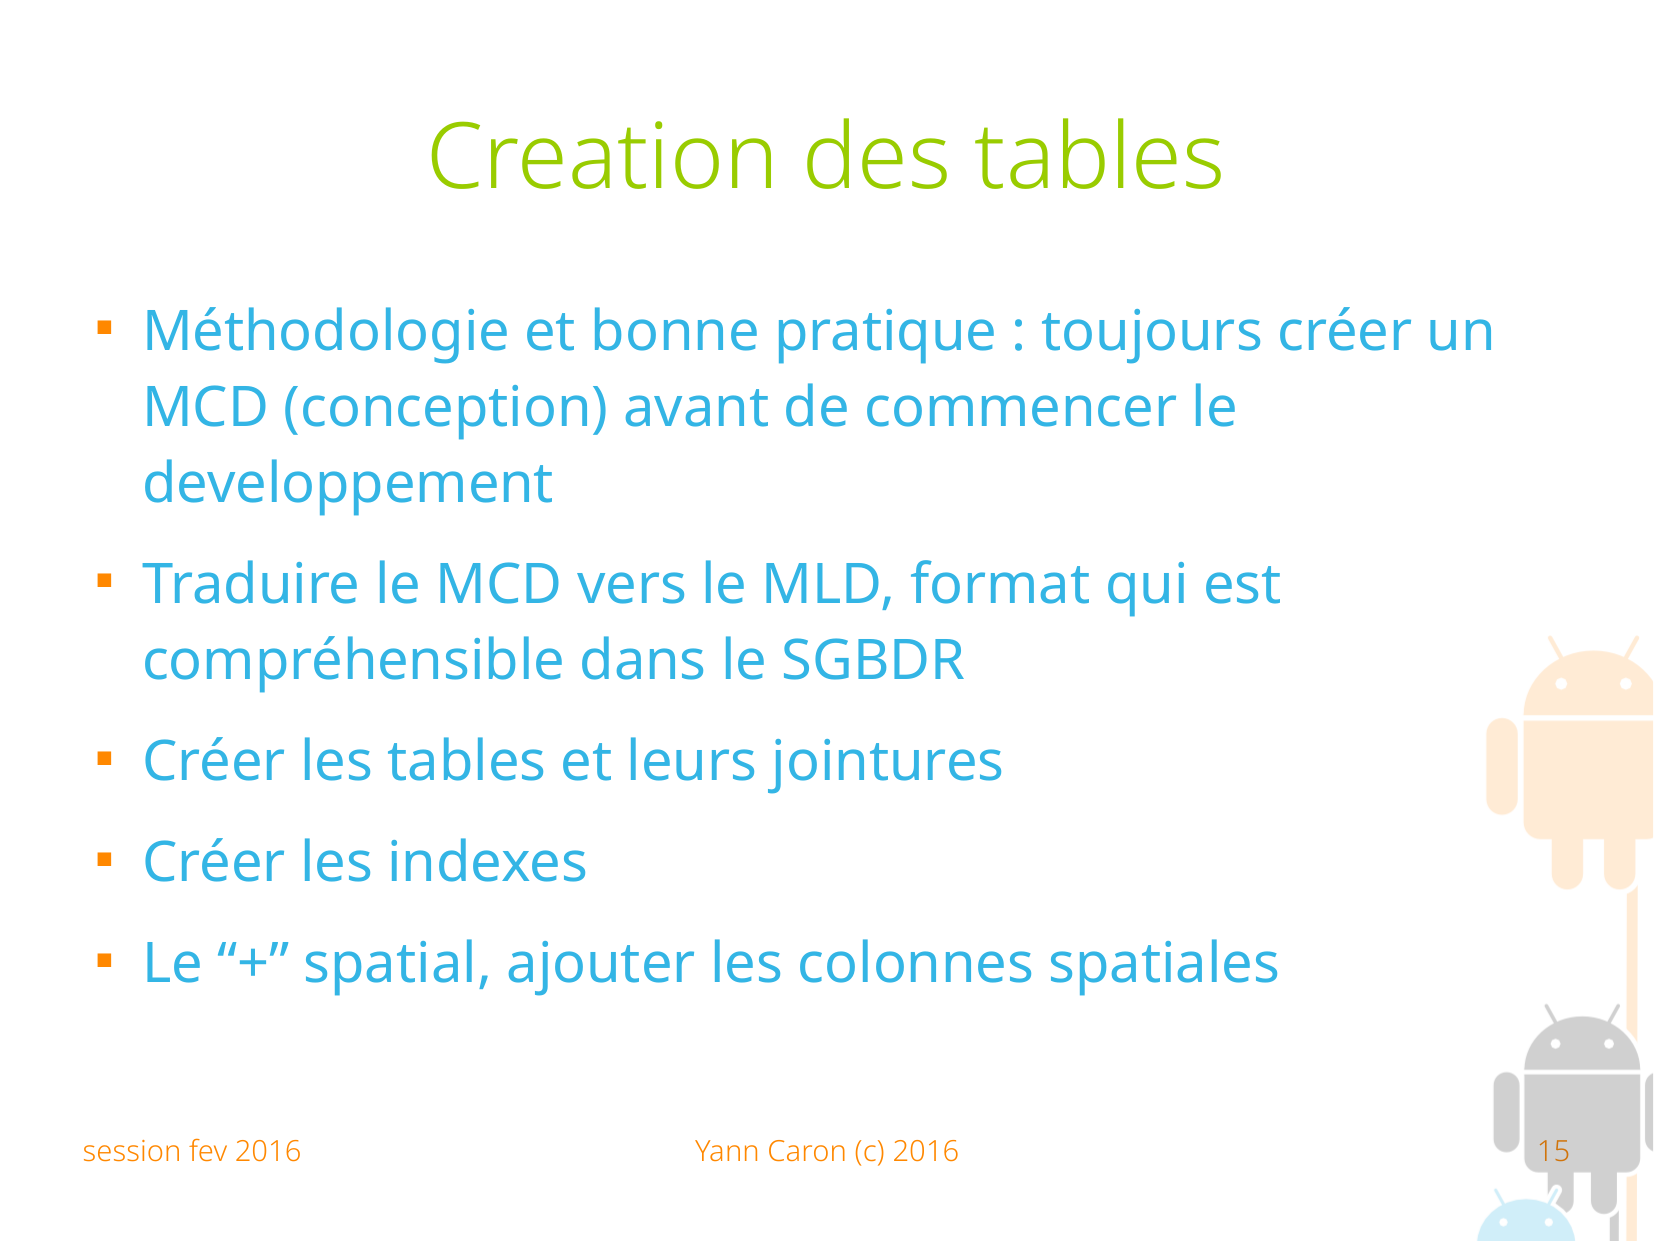

# Creation des tables
Méthodologie et bonne pratique : toujours créer un MCD (conception) avant de commencer le developpement
Traduire le MCD vers le MLD, format qui est compréhensible dans le SGBDR
Créer les tables et leurs jointures
Créer les indexes
Le “+” spatial, ajouter les colonnes spatiales
session fev 2016
Yann Caron (c) 2016
15